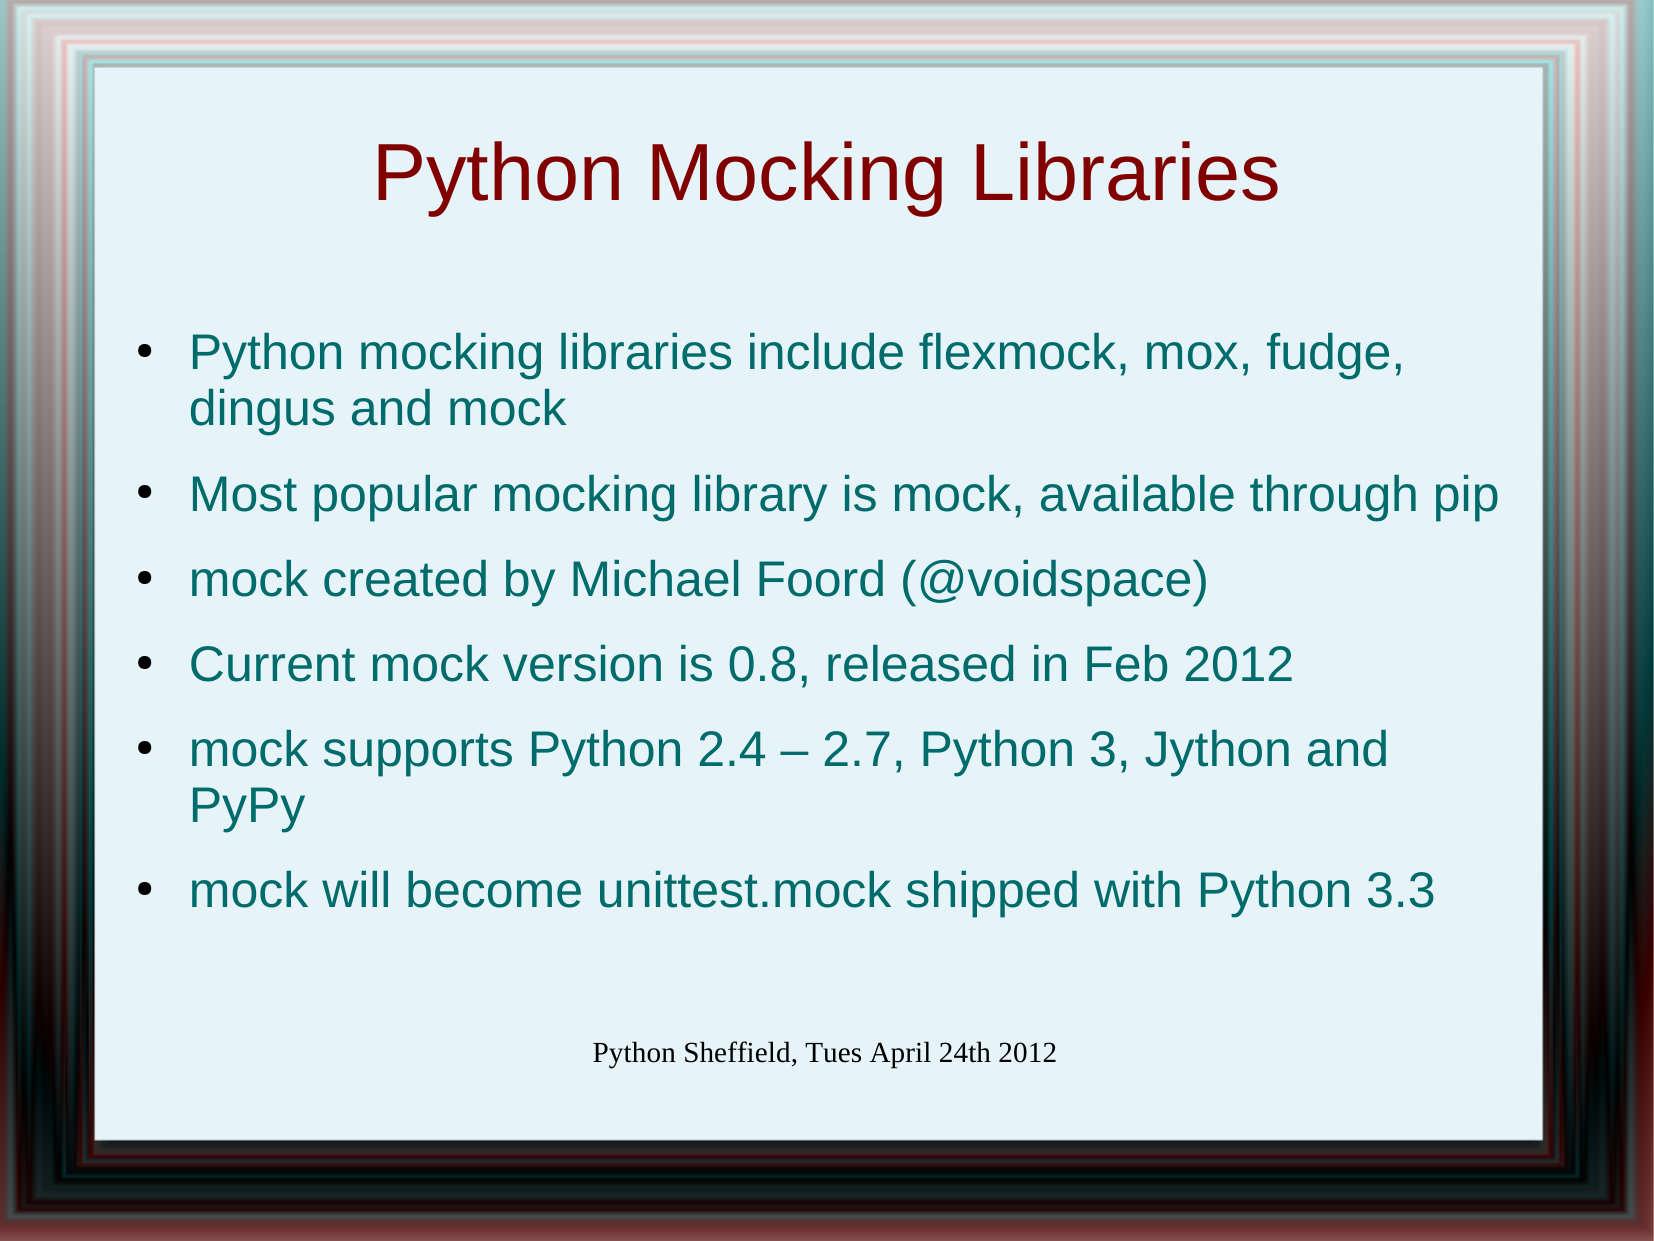

# Python Mocking Libraries
Python mocking libraries include flexmock, mox, fudge, dingus and mock
Most popular mocking library is mock, available through pip
mock created by Michael Foord (@voidspace)
Current mock version is 0.8, released in Feb 2012
mock supports Python 2.4 – 2.7, Python 3, Jython and PyPy
mock will become unittest.mock shipped with Python 3.3
Python Sheffield, Tues April 24th 2012